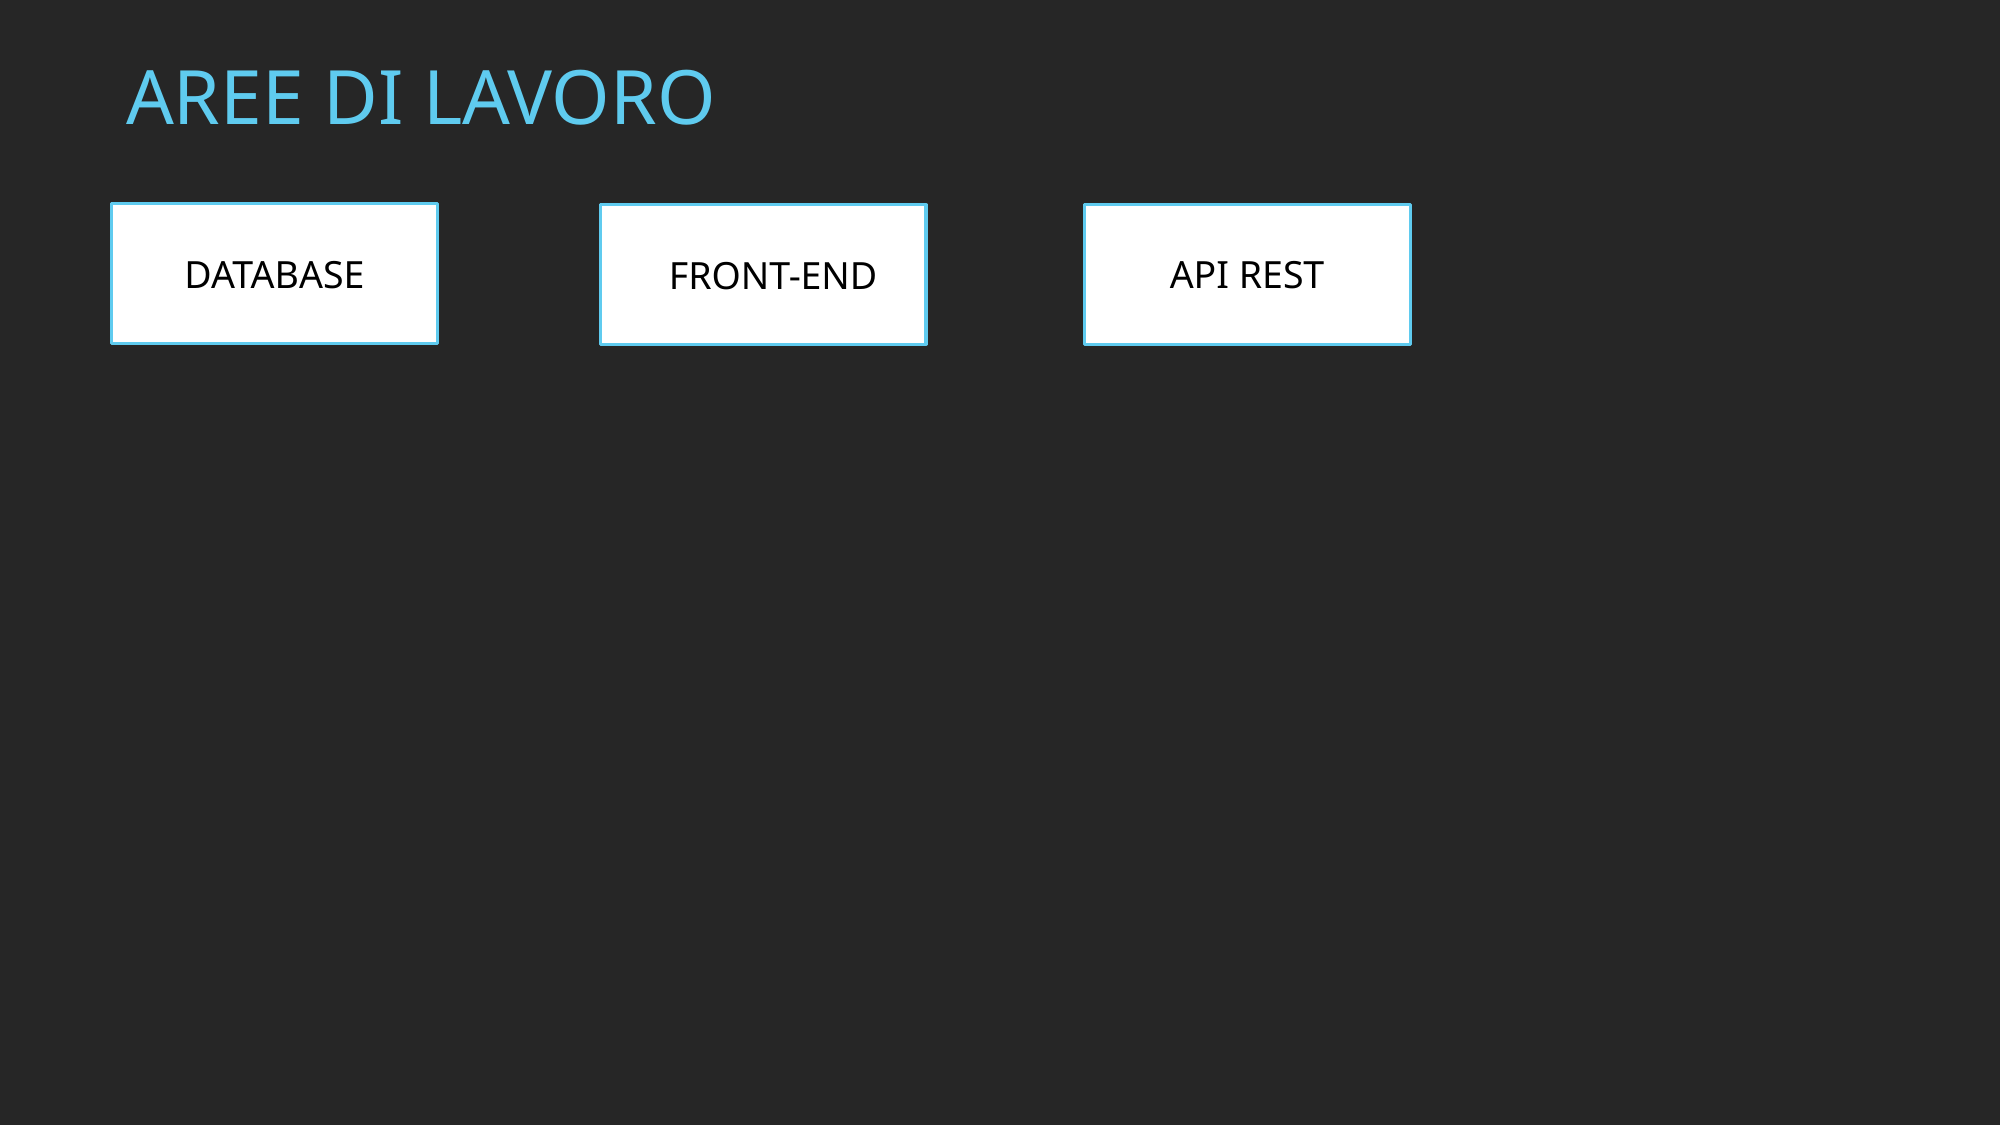

# AREE DI LAVORO
DATABASE
API REST
FRONT-END